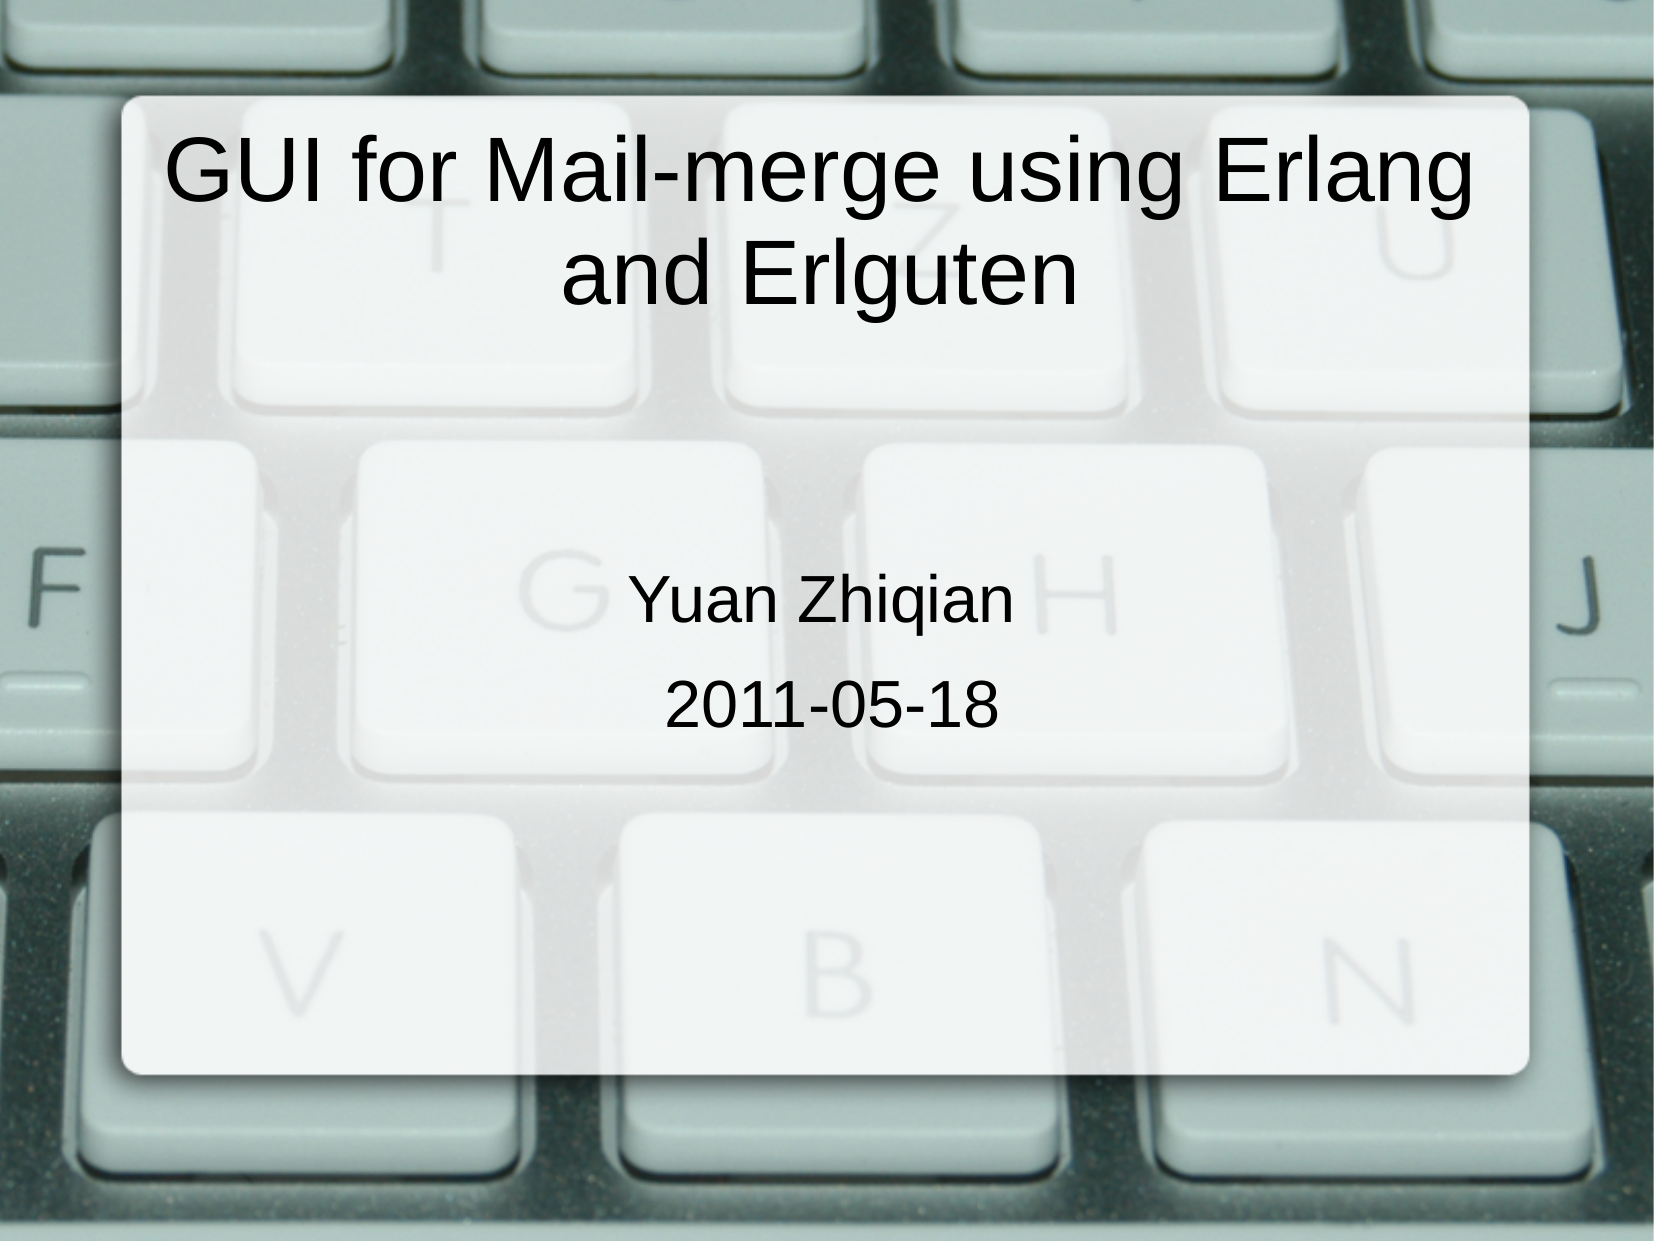

# GUI for Mail-merge using Erlang and Erlguten
Yuan Zhiqian
 2011-05-18